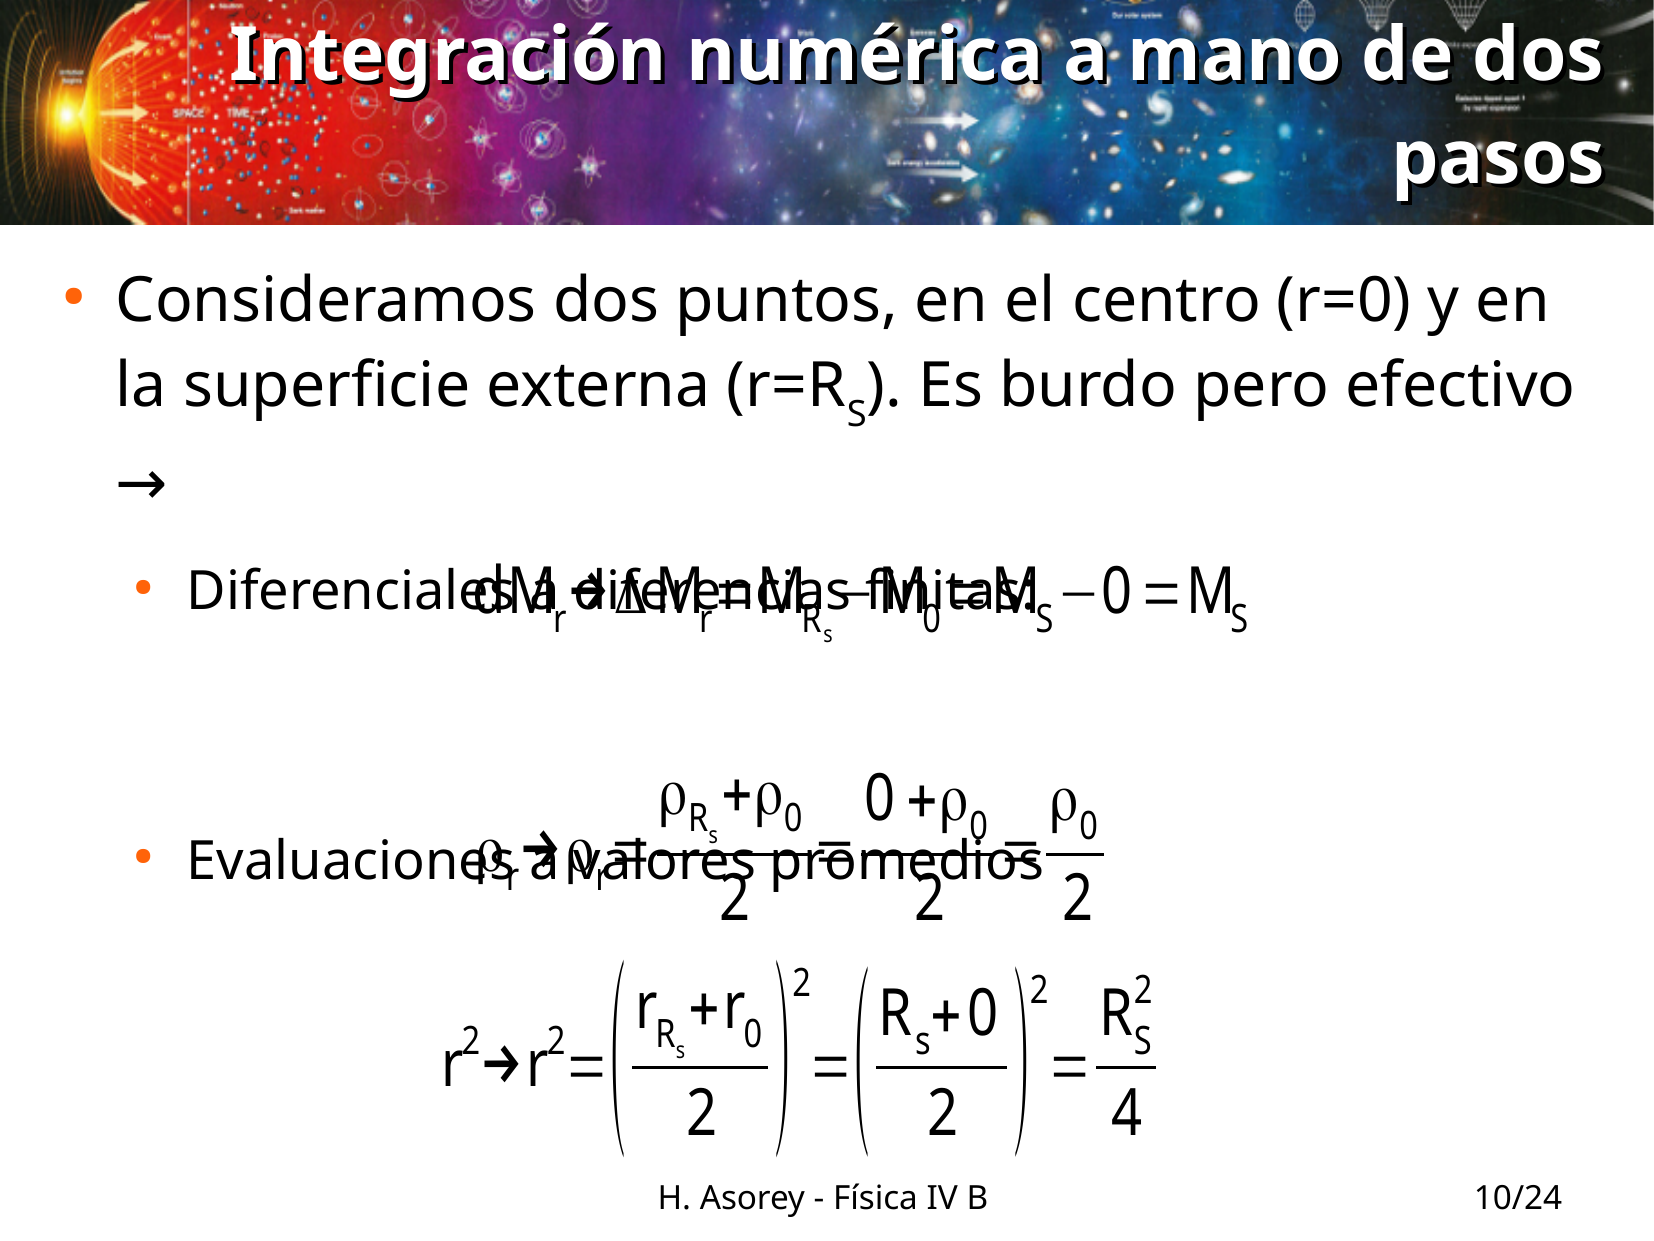

# Integración numérica a mano de dos pasos
Consideramos dos puntos, en el centro (r=0) y en la superficie externa (r=RS). Es burdo pero efectivo →
Diferenciales a diferencias finitas:
Evaluaciones a valores promedios
H. Asorey - Física IV B
10